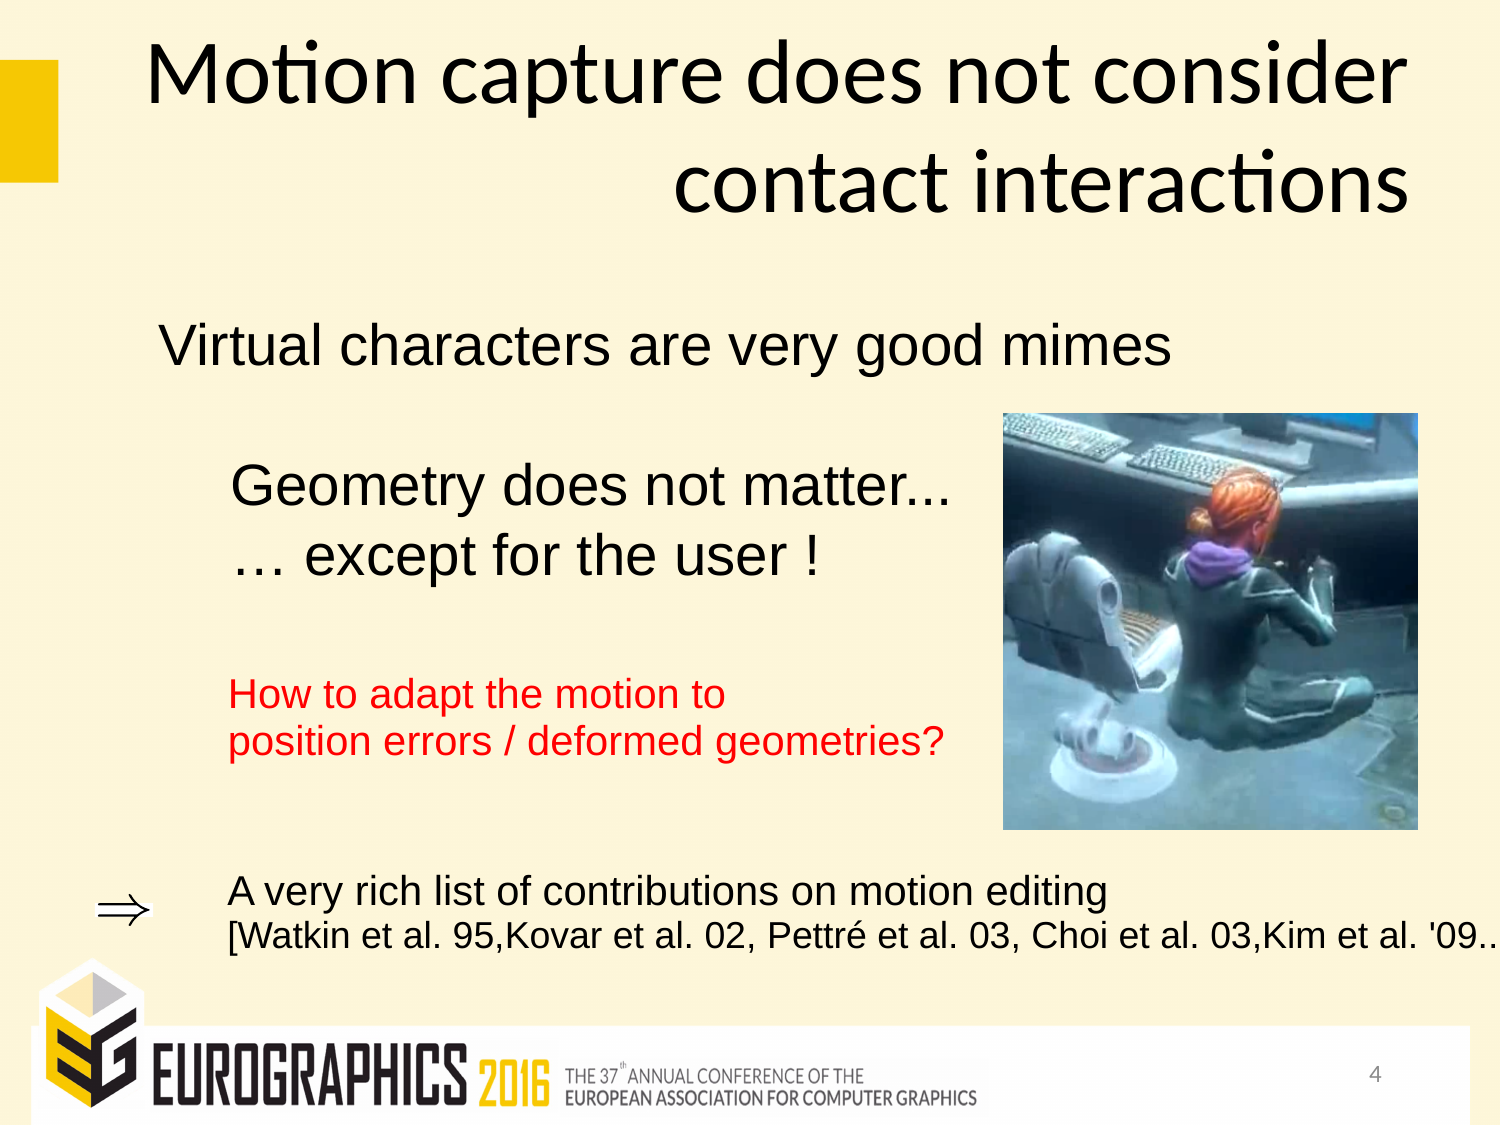

Motion capture does not consider contact interactions
Virtual characters are very good mimes
Geometry does not matter...
… except for the user !
How to adapt the motion to
position errors / deformed geometries?
A very rich list of contributions on motion editing
[Watkin et al. 95,Kovar et al. 02, Pettré et al. 03, Choi et al. 03,Kim et al. '09...]